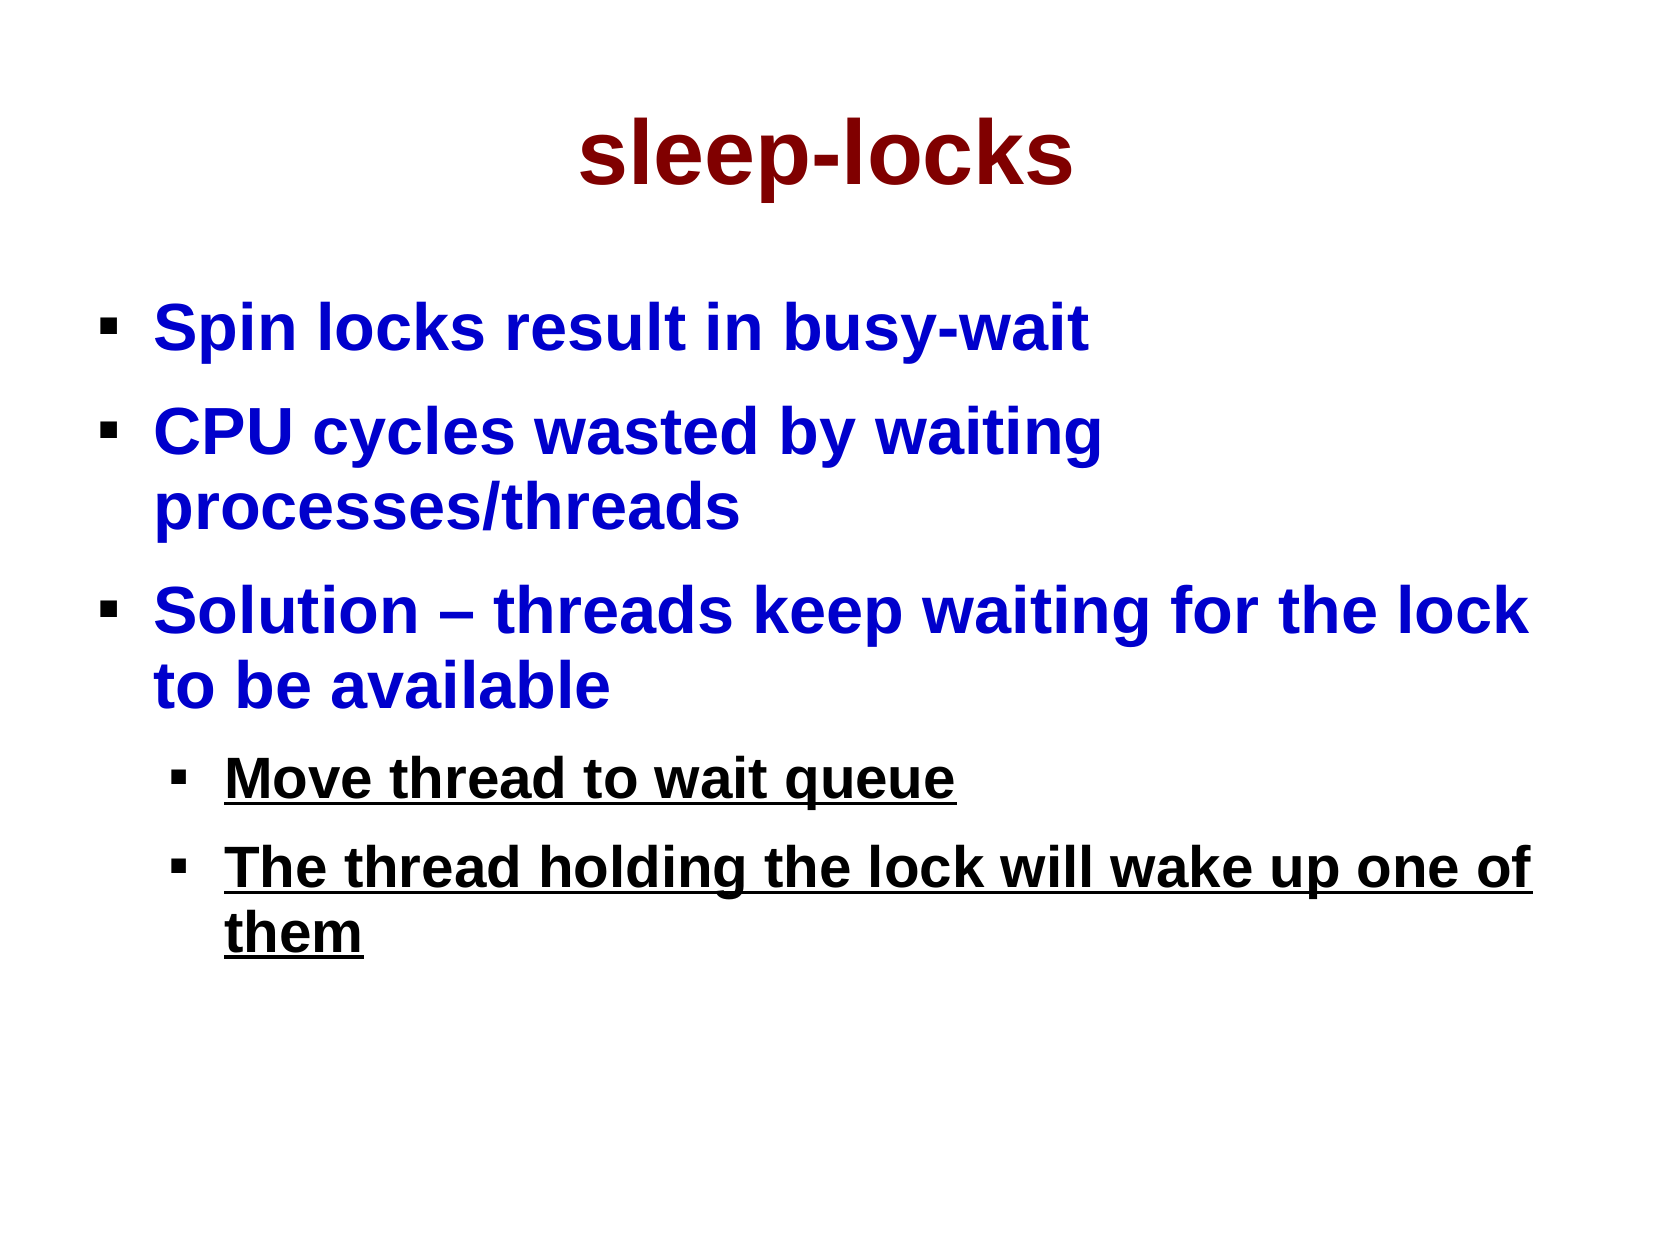

# sleep-locks
Spin locks result in busy-wait
CPU cycles wasted by waiting processes/threads
Solution – threads keep waiting for the lock to be available
Move thread to wait queue
The thread holding the lock will wake up one of them